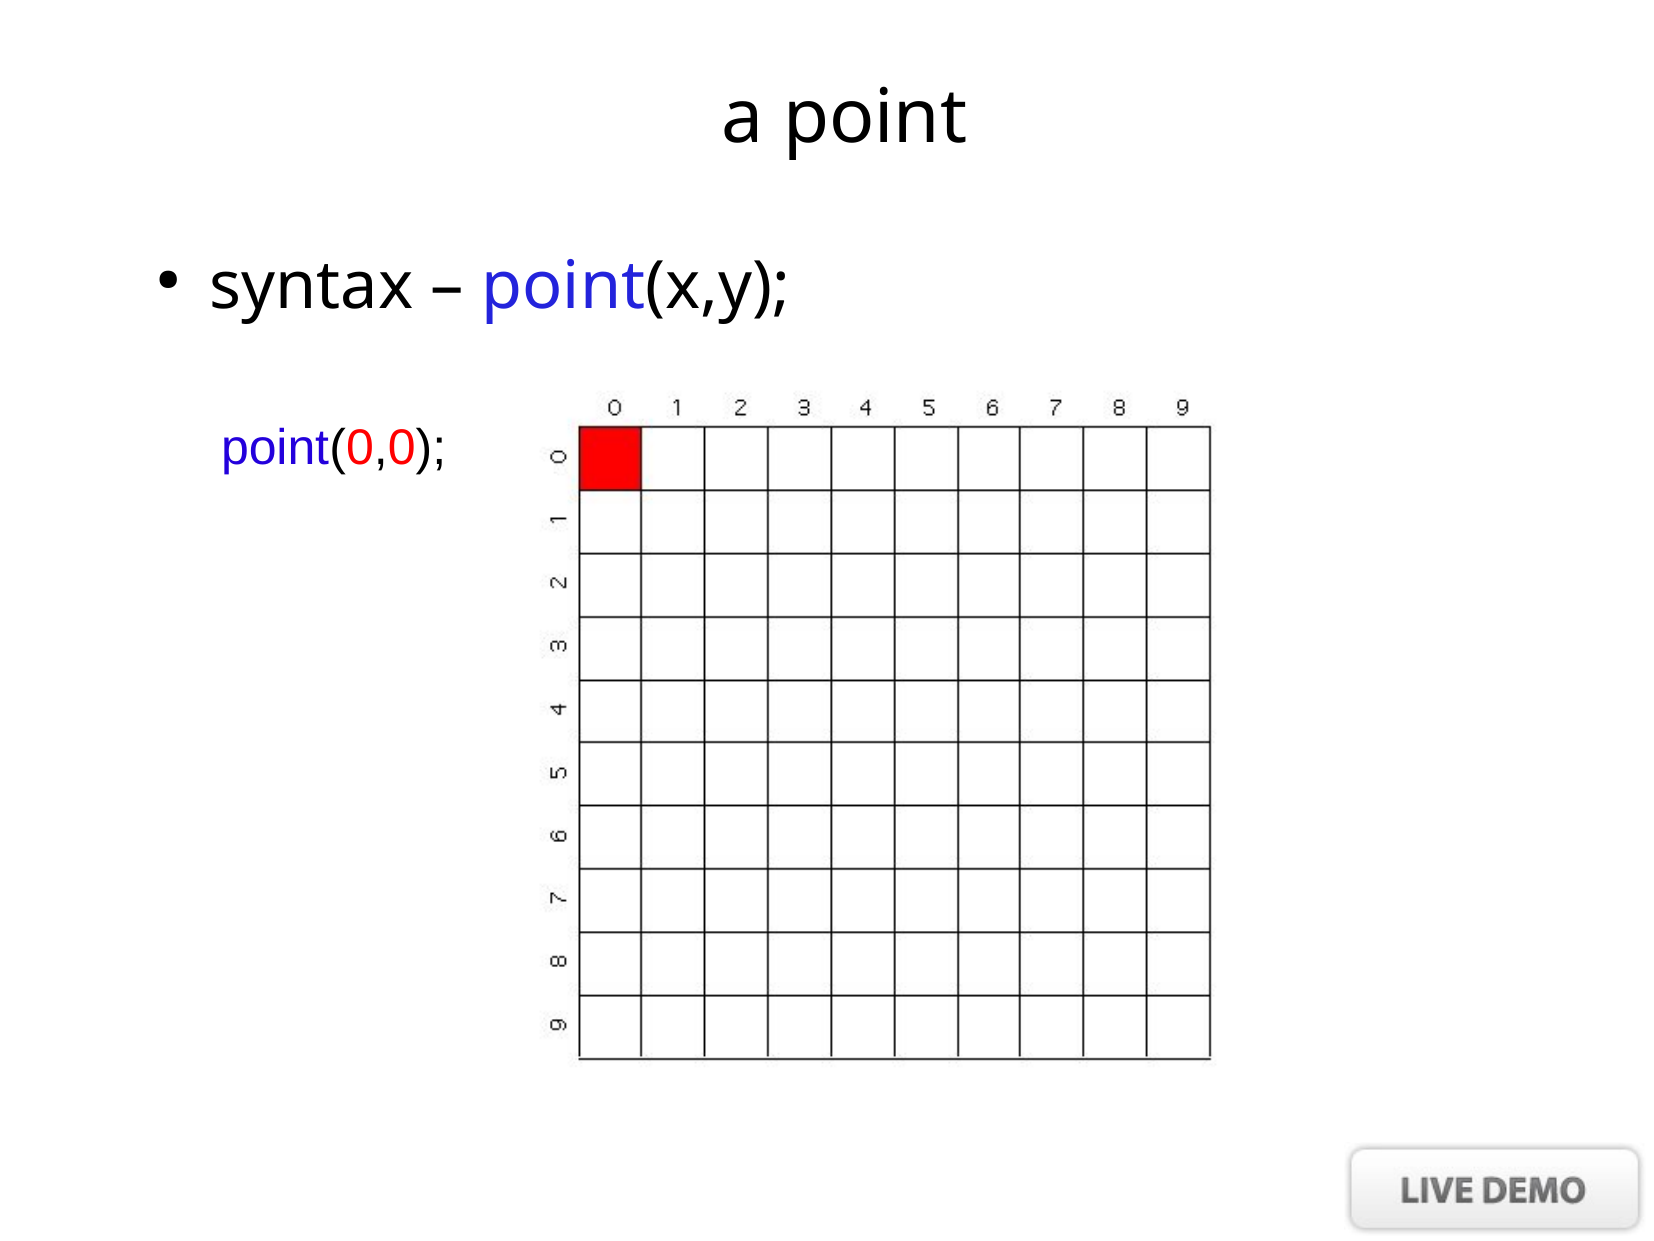

# a point
syntax – point(x,y);
point(0,0);